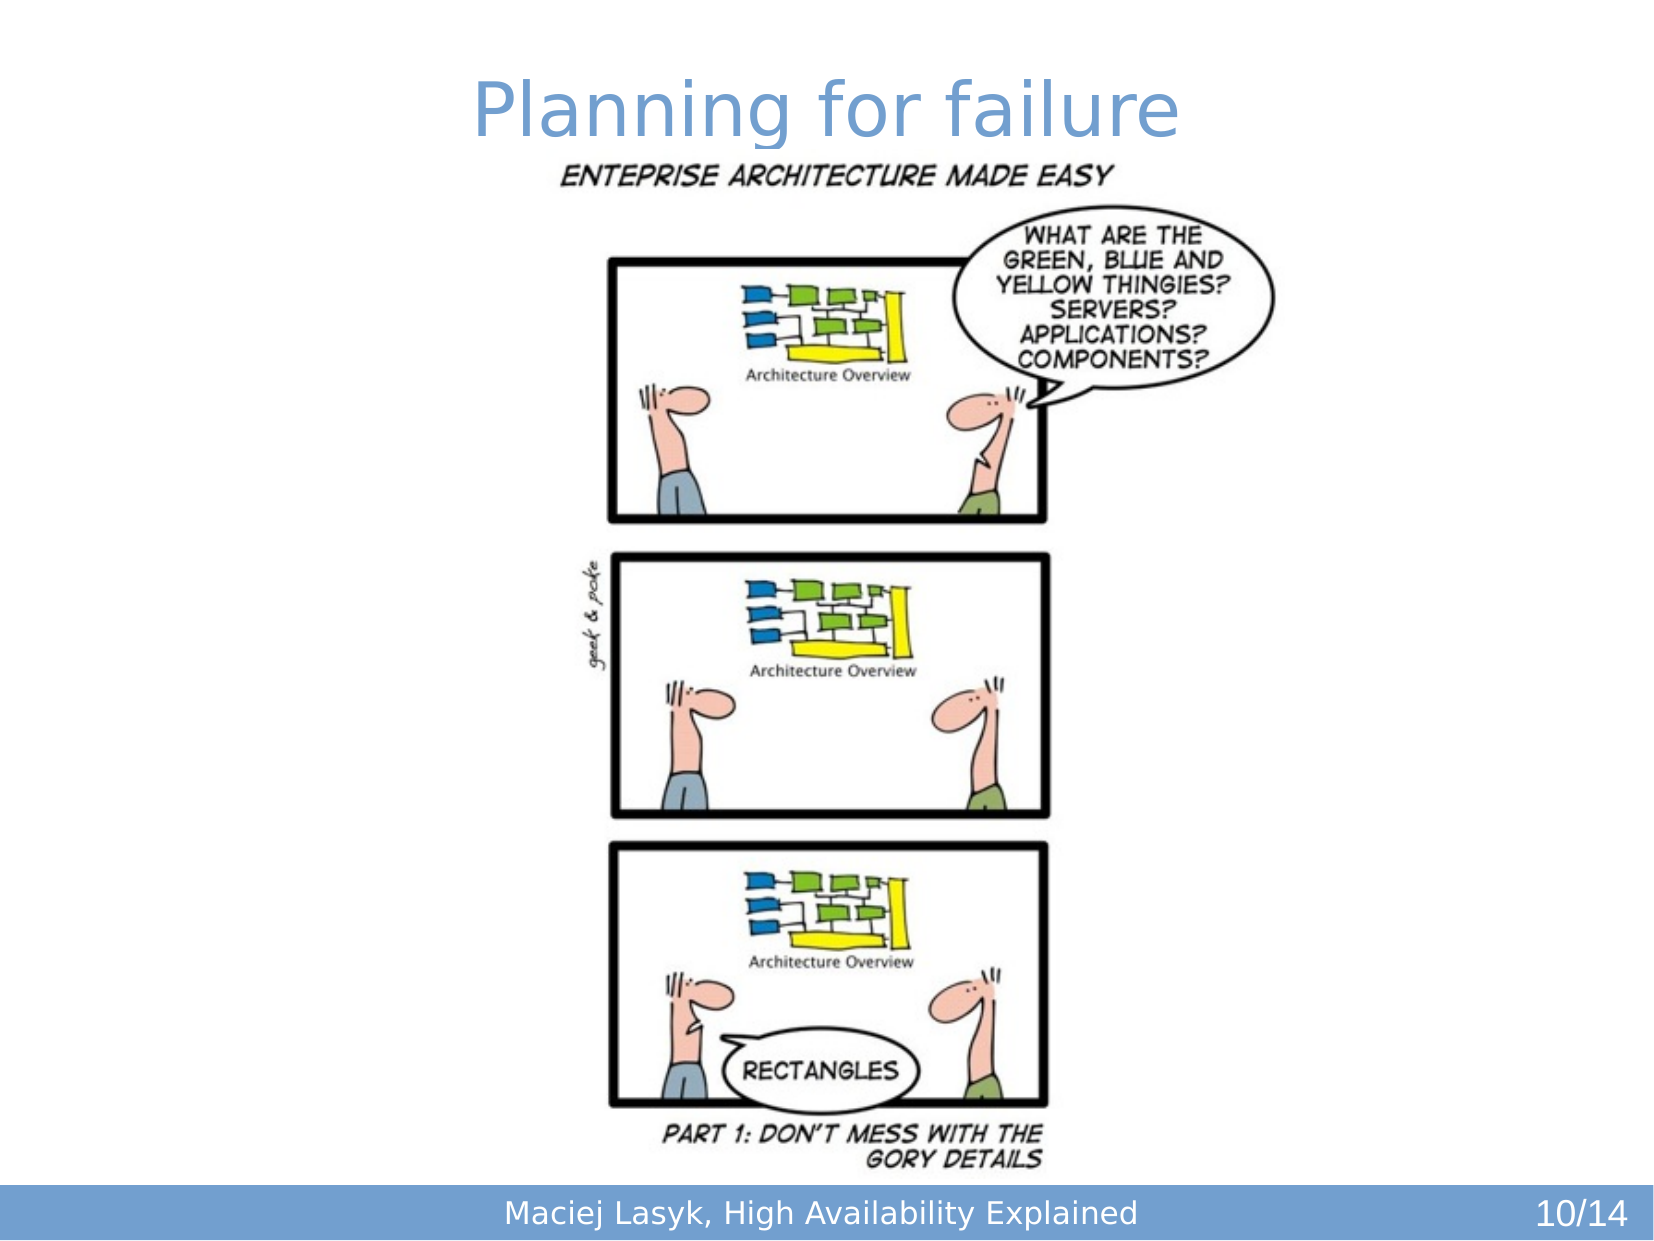

Planning for failure
 10/14
Maciej Lasyk, High Availability Explained